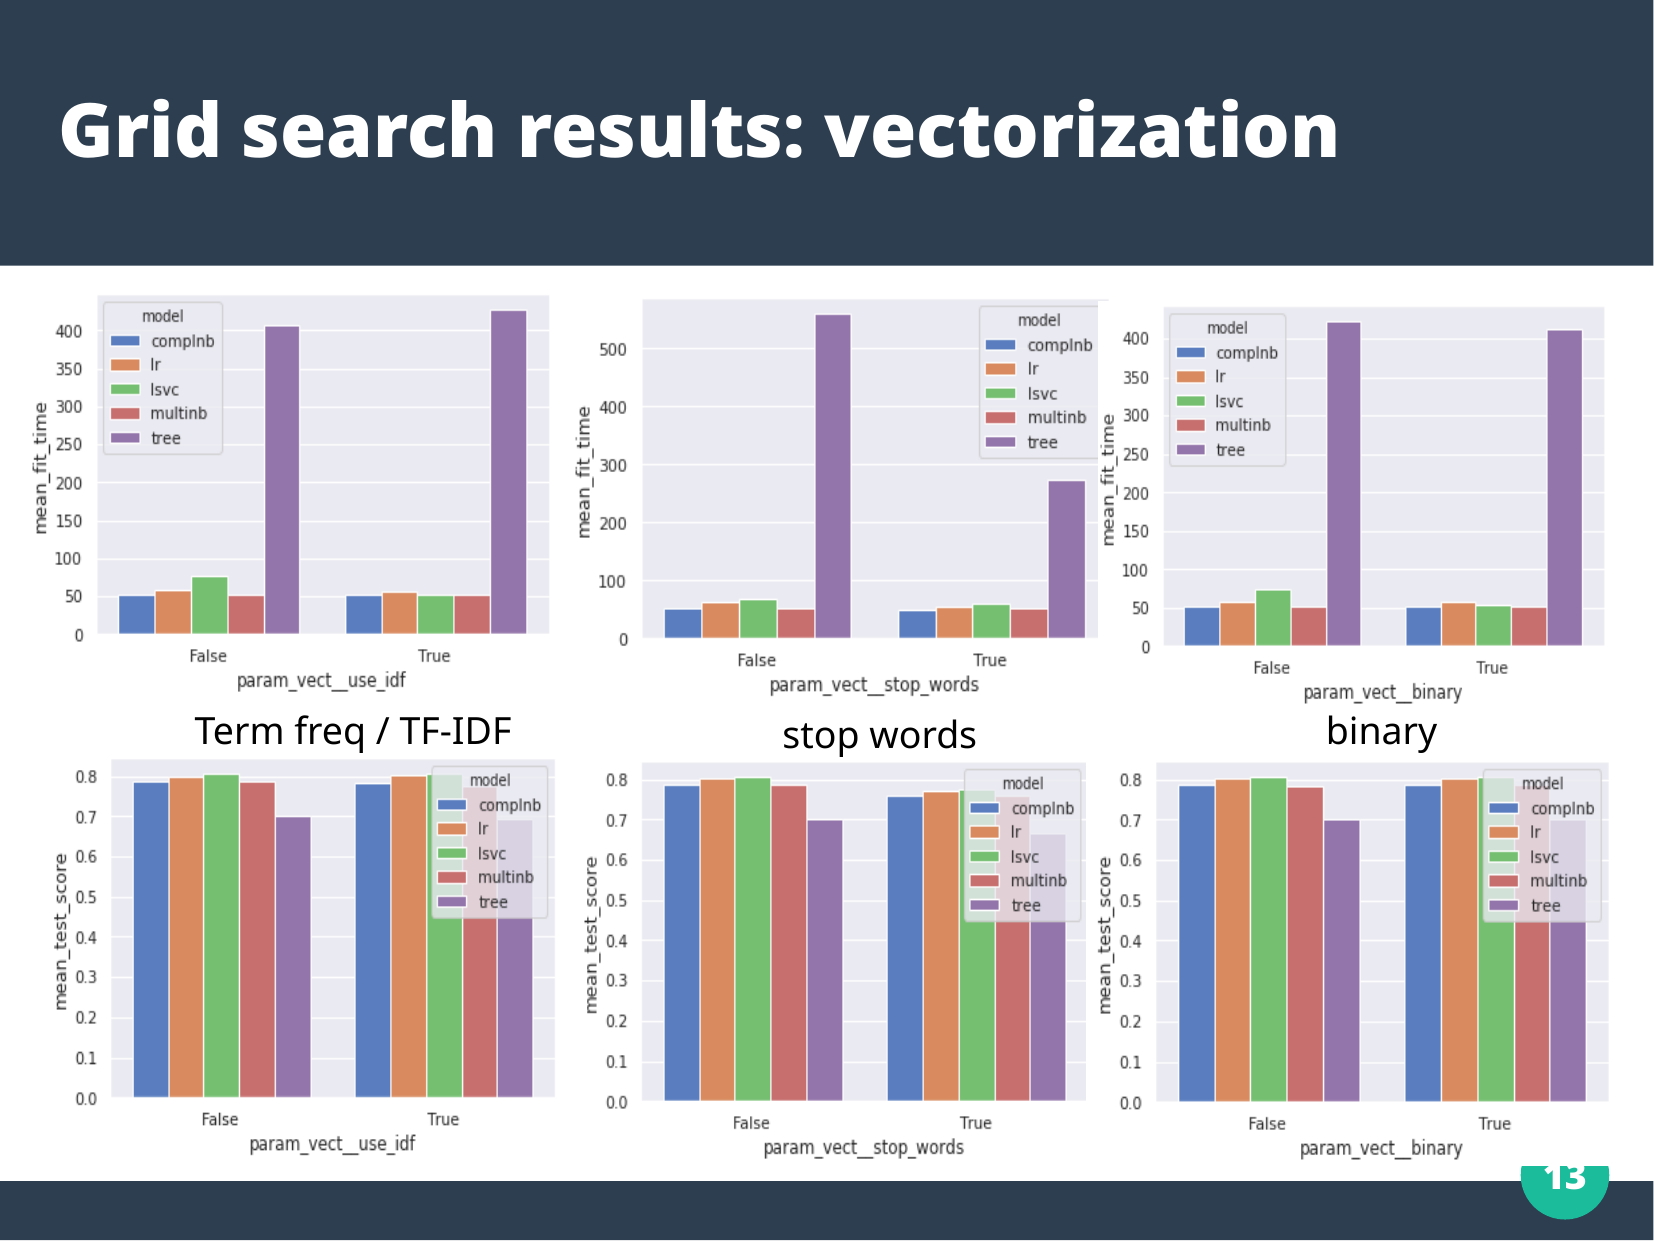

# Grid search results: vectorization
Term freq / TF-IDF
binary
stop words
13